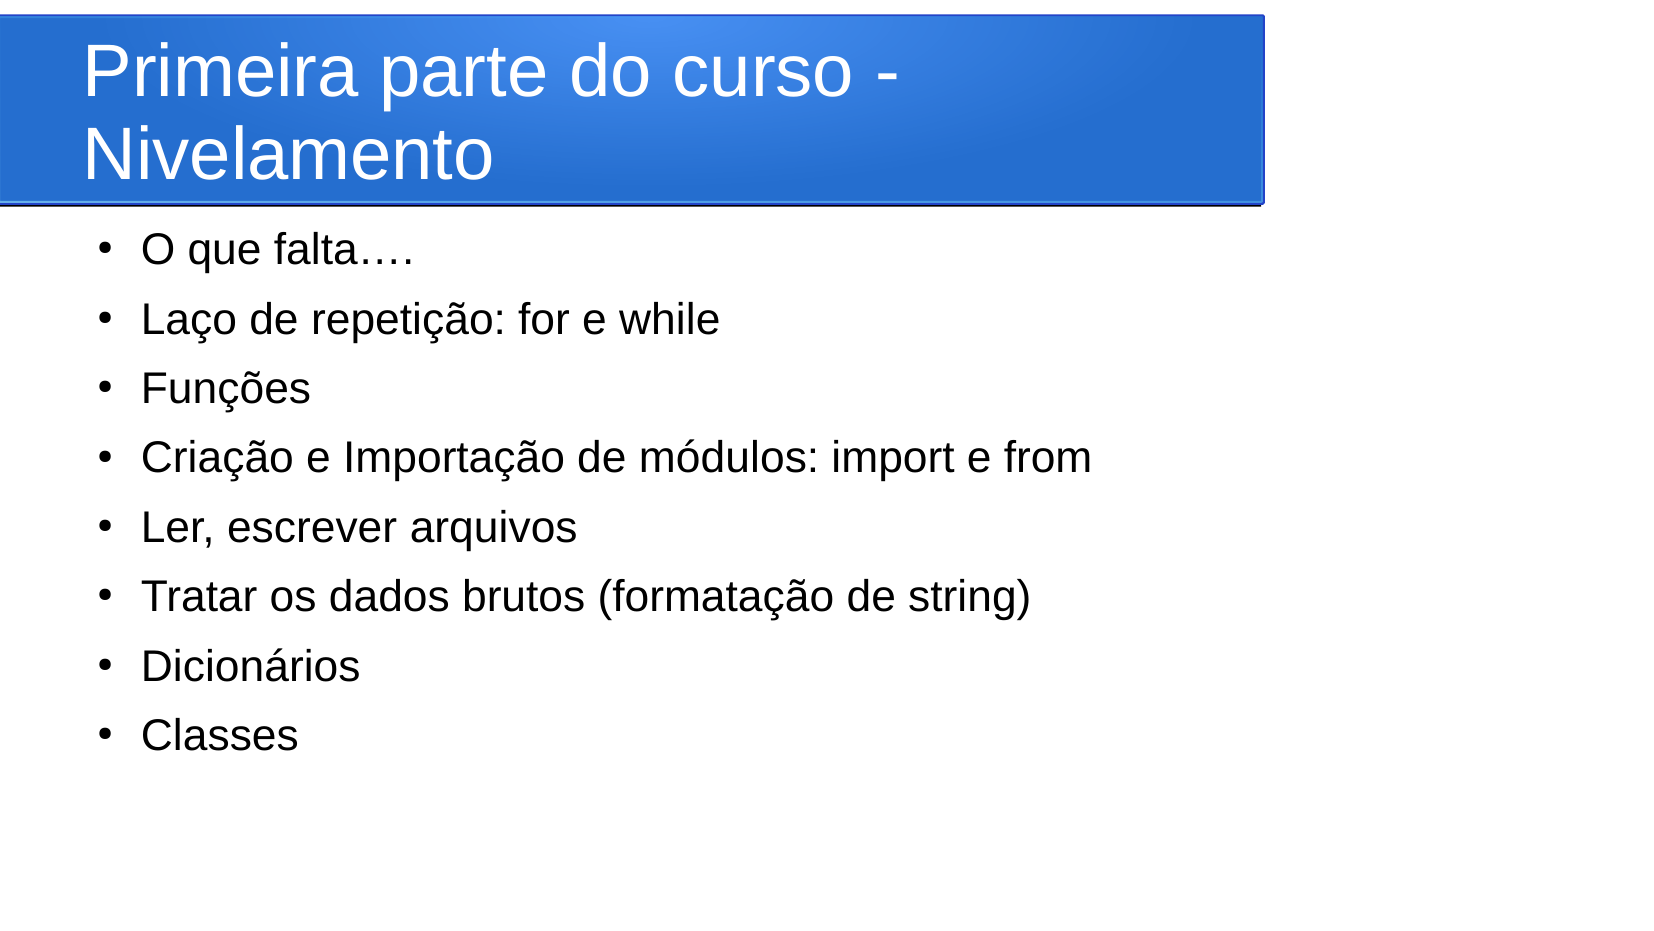

# Primeira parte do curso - Nivelamento
O que falta….
Laço de repetição: for e while
Funções
Criação e Importação de módulos: import e from
Ler, escrever arquivos
Tratar os dados brutos (formatação de string)
Dicionários
Classes